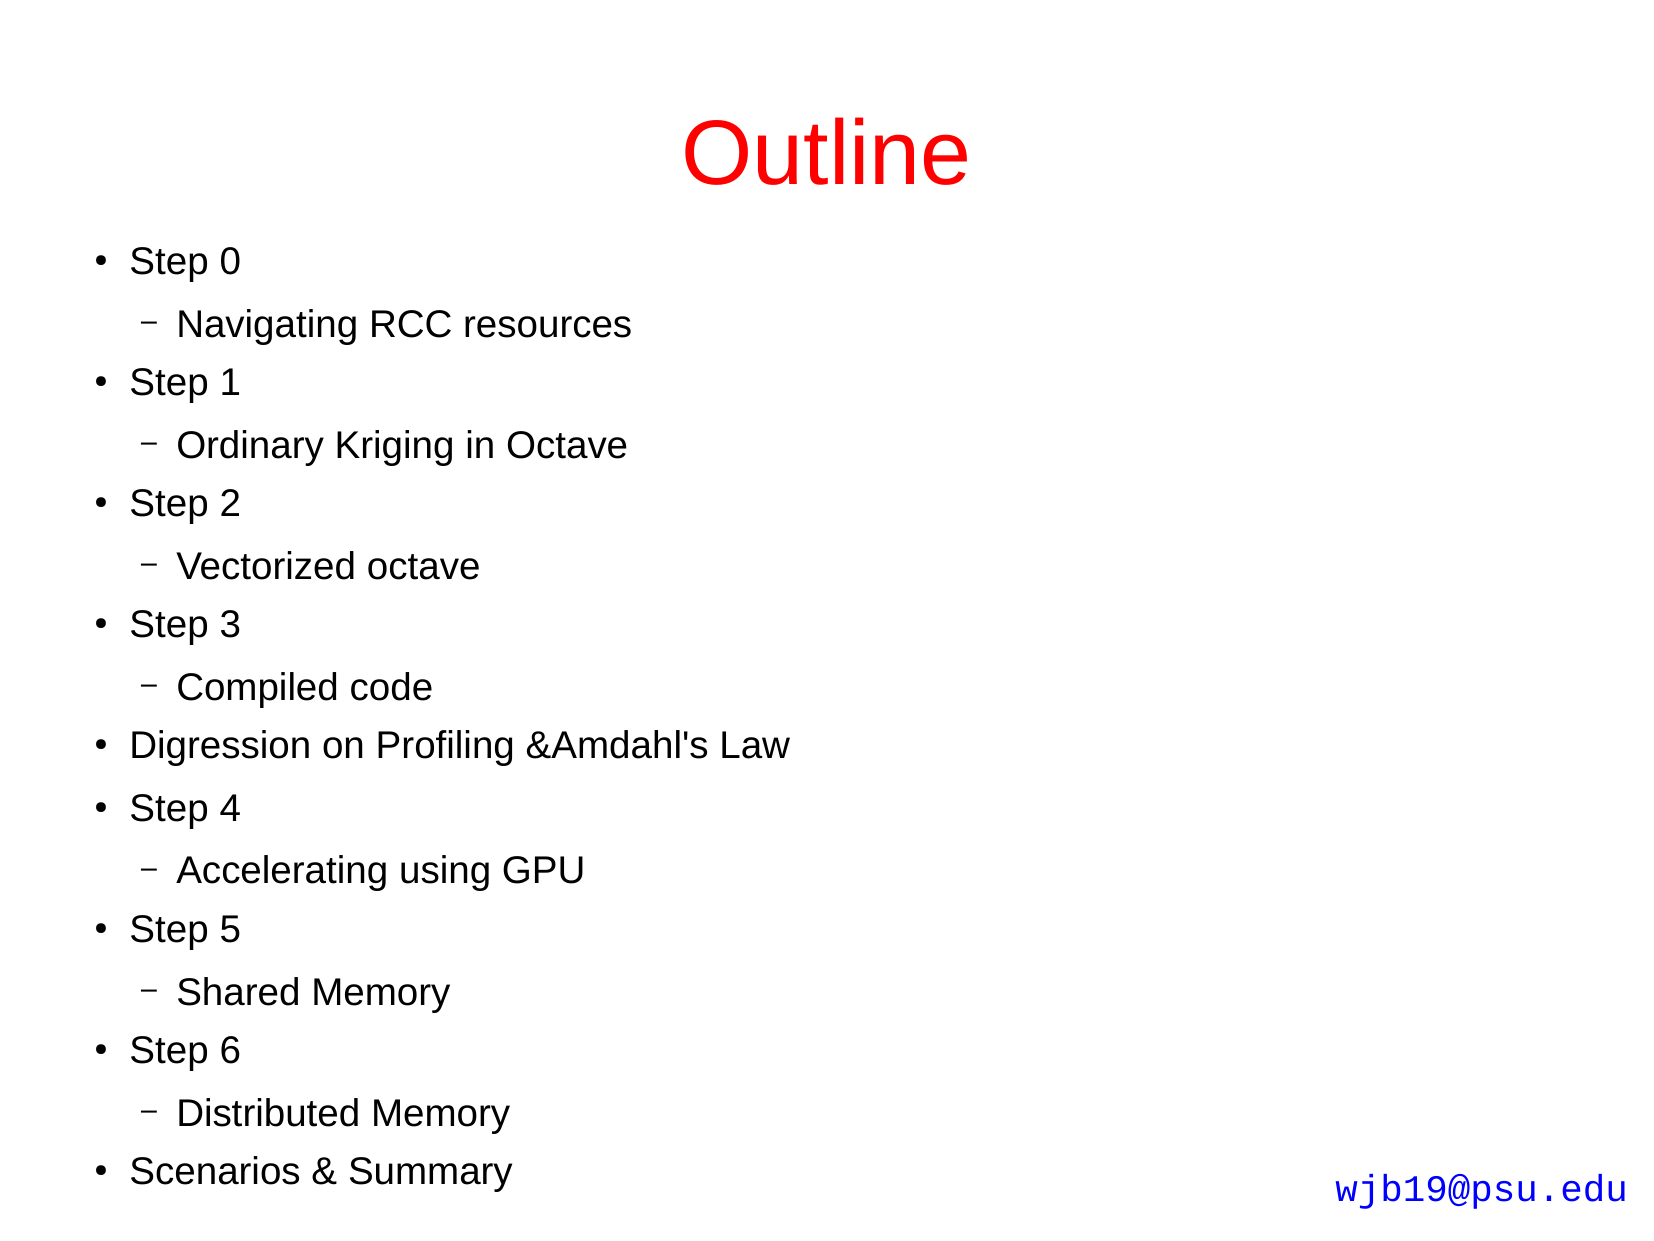

# Outline
Step 0
Navigating RCC resources
Step 1
Ordinary Kriging in Octave
Step 2
Vectorized octave
Step 3
Compiled code
Digression on Profiling &Amdahl's Law
Step 4
Accelerating using GPU
Step 5
Shared Memory
Step 6
Distributed Memory
Scenarios & Summary
wjb19@psu.edu